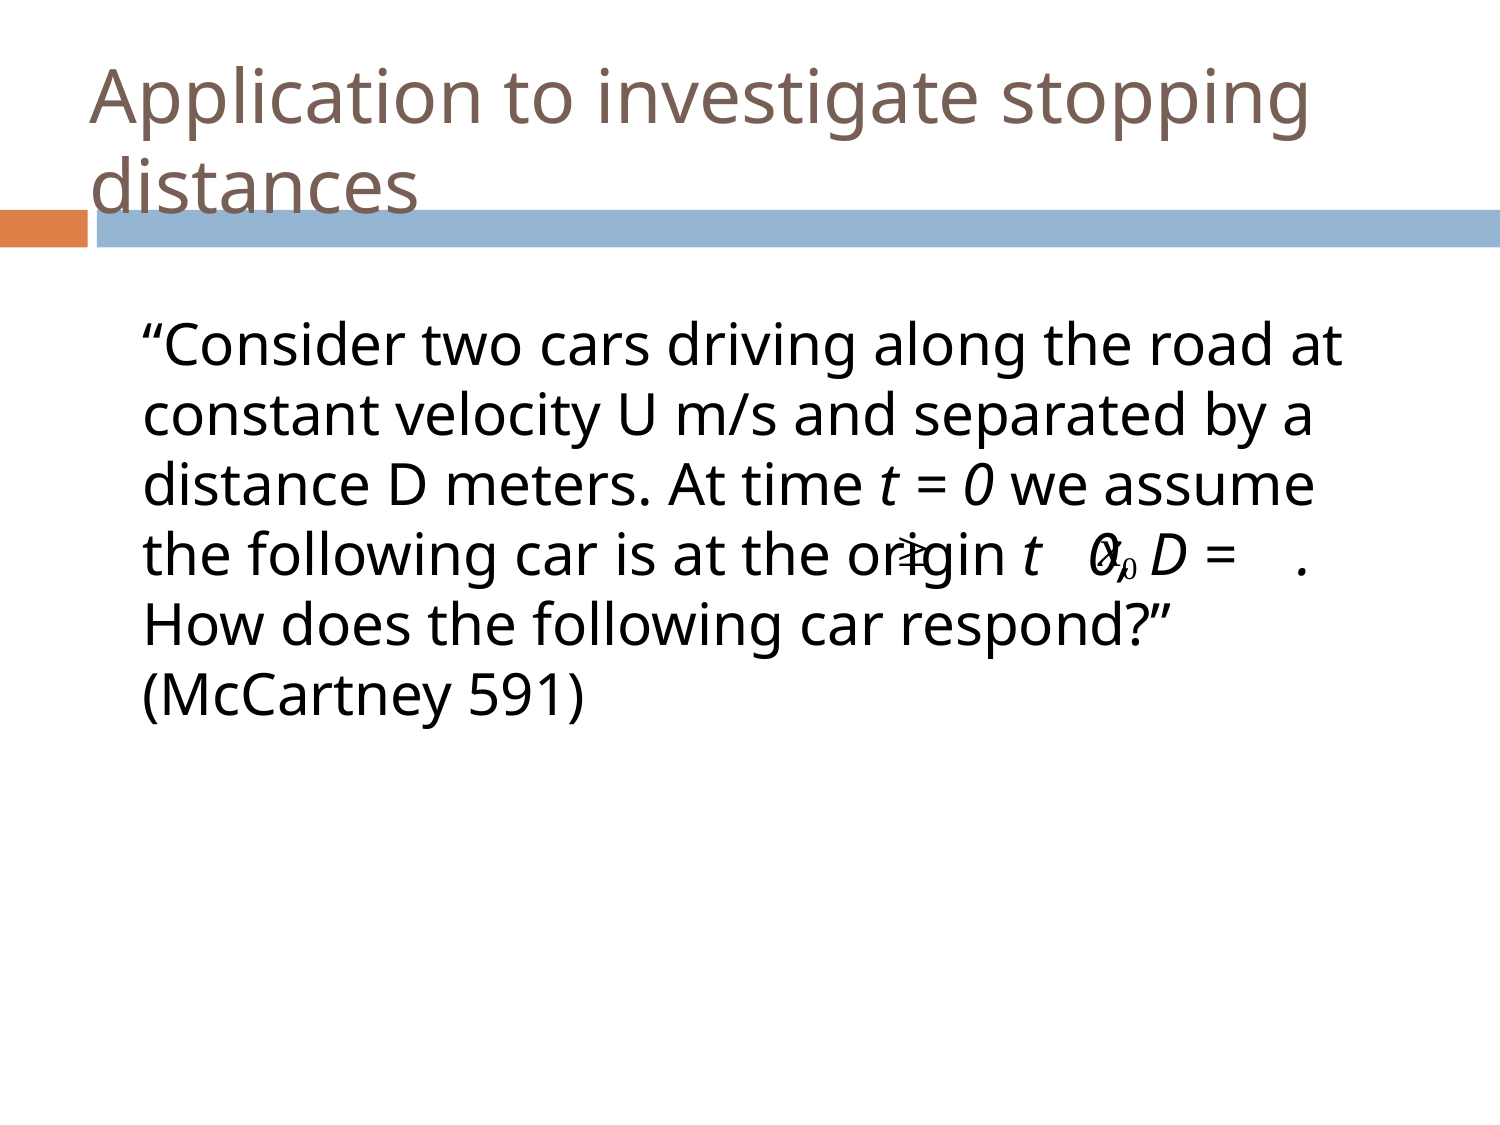

# Application to investigate stopping distances
	“Consider two cars driving along the road at constant velocity U m/s and separated by a distance D meters. At time t = 0 we assume the following car is at the origin t 0, D = . How does the following car respond?” (McCartney 591)